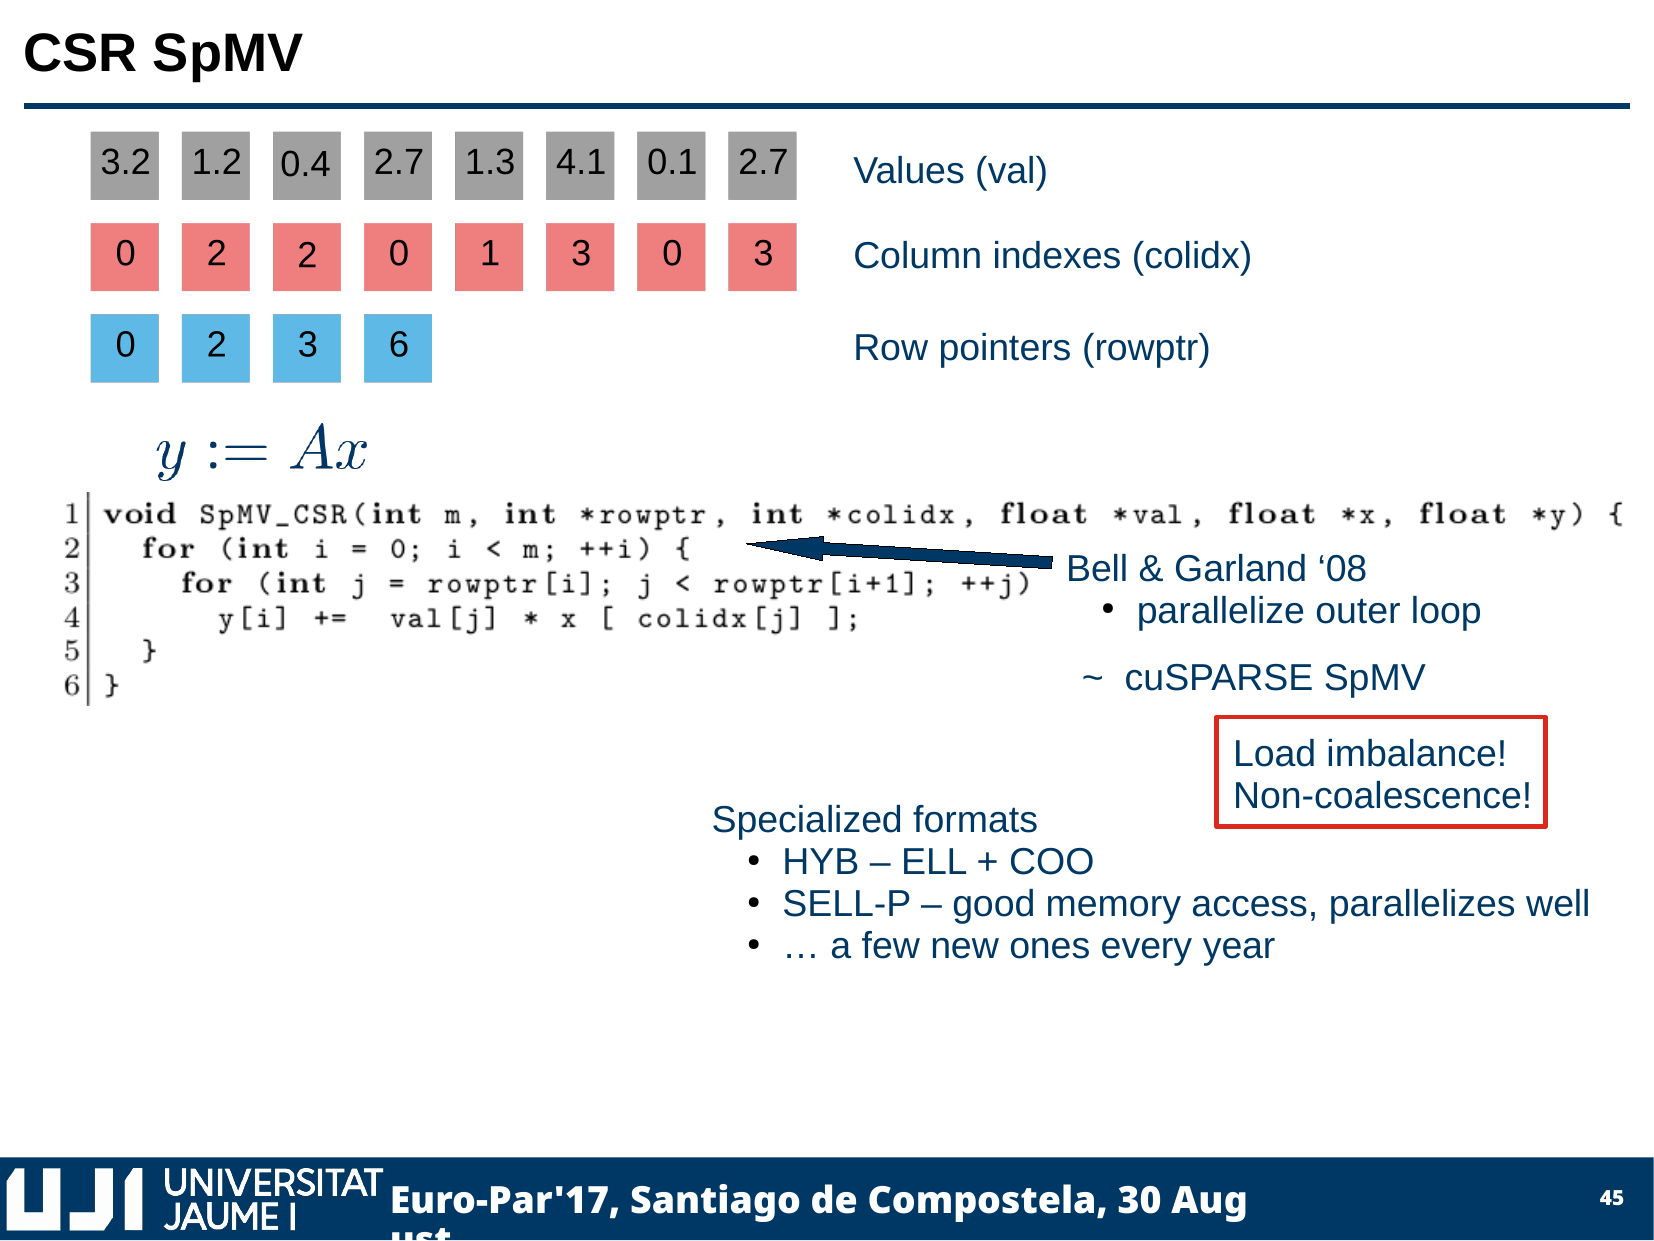

# CSR SpMV
Values (val)
Column indexes (colidx)
Row pointers (rowptr)
Bell & Garland ‘08
parallelize outer loop
~ cuSPARSE SpMV
Load imbalance!
Non-coalescence!
Specialized formats
HYB – ELL + COO
SELL-P – good memory access, parallelizes well
… a few new ones every year
Euro-Par'17, Santiago de Compostela, 30 August
45